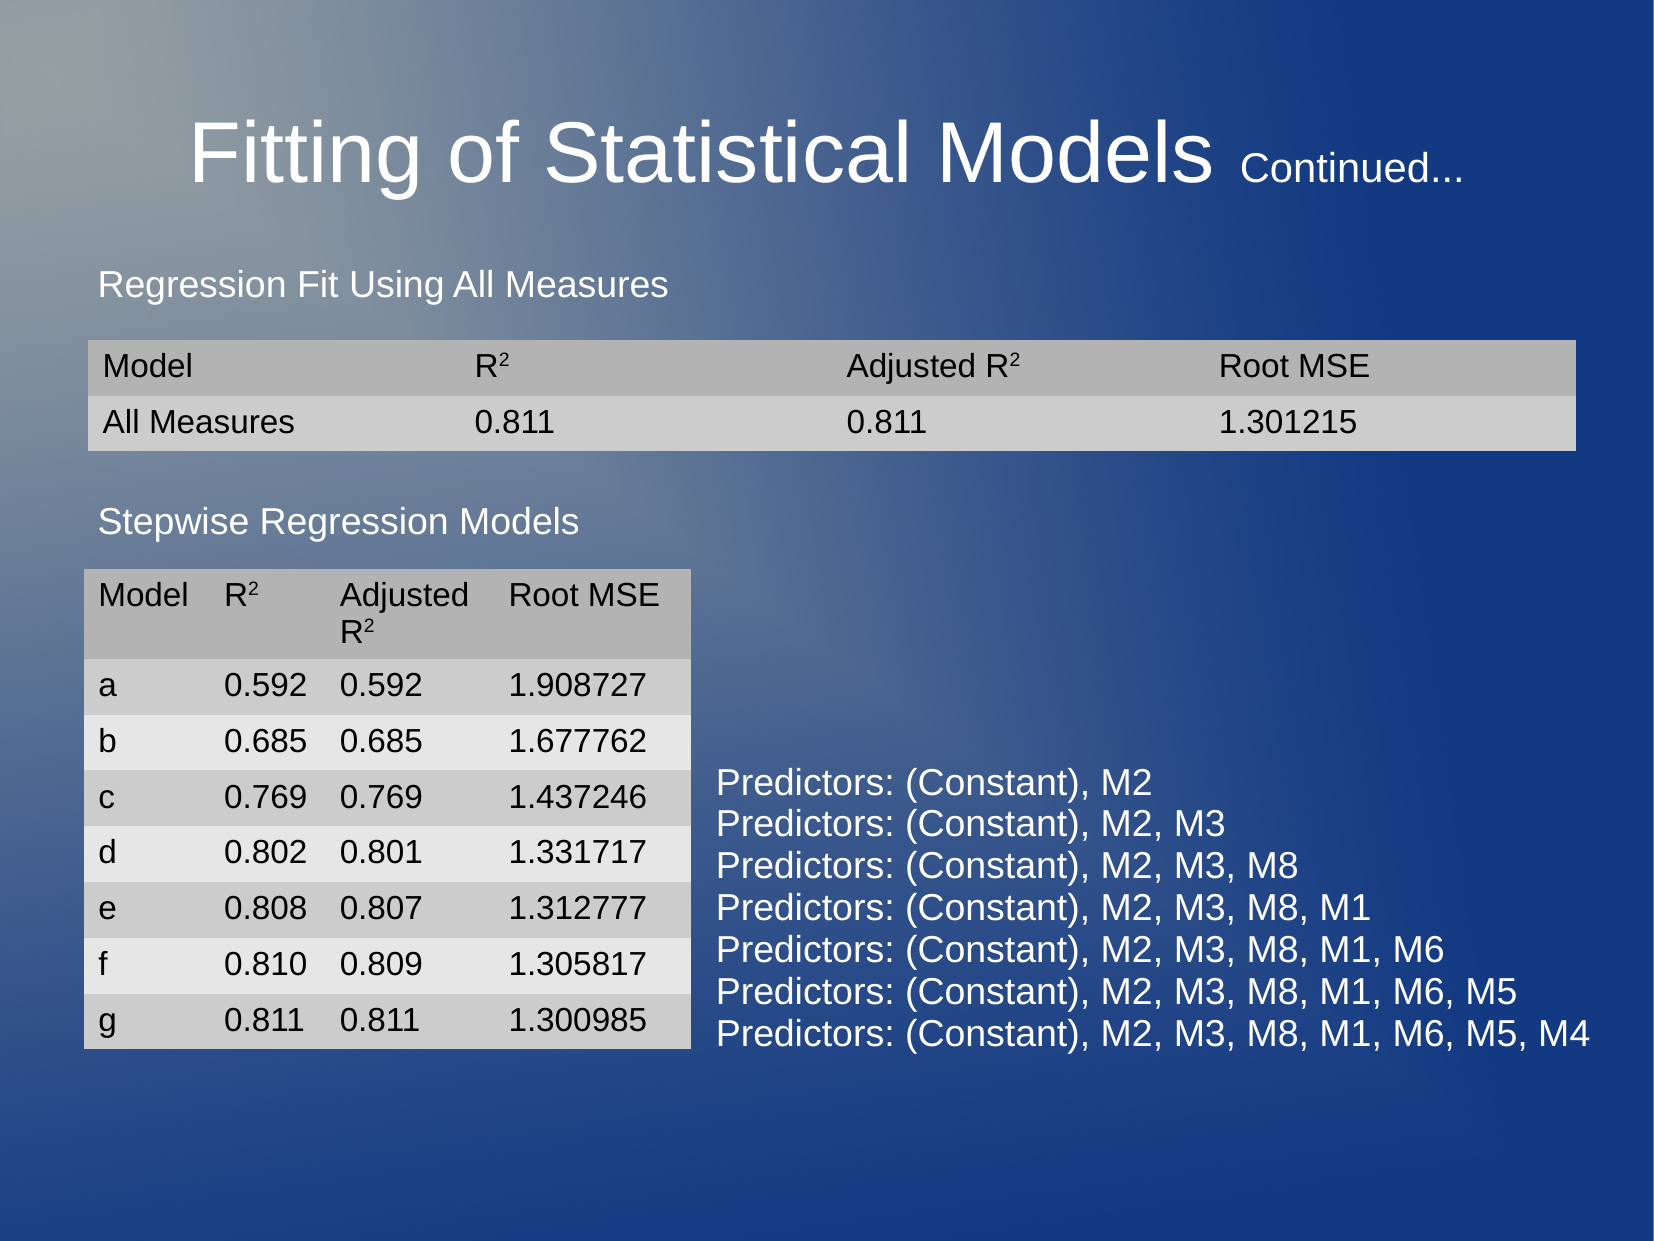

# Fitting of Statistical Models Continued...
Regression Fit Using All Measures
| Model | R2 | Adjusted R2 | Root MSE |
| --- | --- | --- | --- |
| All Measures | 0.811 | 0.811 | 1.301215 |
Stepwise Regression Models
| Model | R2 | Adjusted R2 | Root MSE |
| --- | --- | --- | --- |
| a | 0.592 | 0.592 | 1.908727 |
| b | 0.685 | 0.685 | 1.677762 |
| c | 0.769 | 0.769 | 1.437246 |
| d | 0.802 | 0.801 | 1.331717 |
| e | 0.808 | 0.807 | 1.312777 |
| f | 0.810 | 0.809 | 1.305817 |
| g | 0.811 | 0.811 | 1.300985 |
Predictors: (Constant), M2
Predictors: (Constant), M2, M3
Predictors: (Constant), M2, M3, M8
Predictors: (Constant), M2, M3, M8, M1
Predictors: (Constant), M2, M3, M8, M1, M6
Predictors: (Constant), M2, M3, M8, M1, M6, M5
Predictors: (Constant), M2, M3, M8, M1, M6, M5, M4